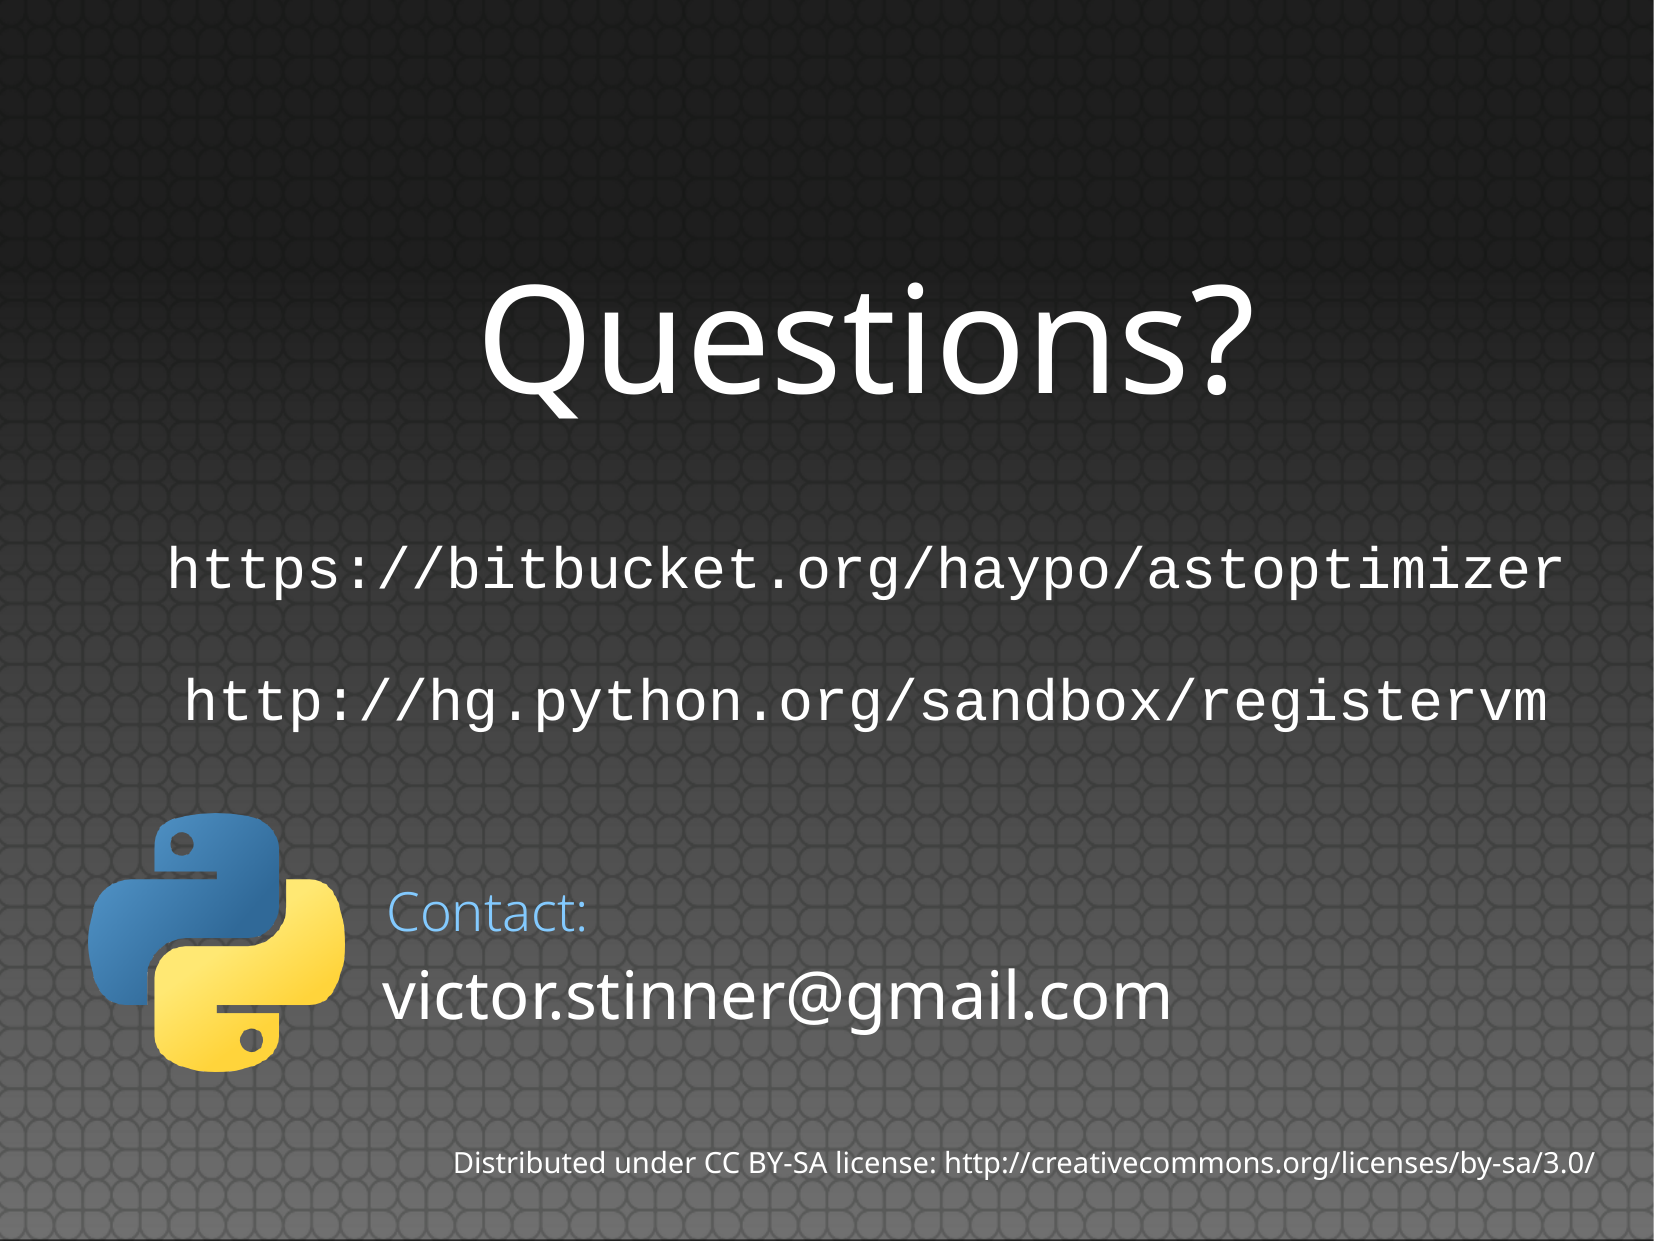

# Questions? https://bitbucket.org/haypo/astoptimizer http://hg.python.org/sandbox/registervm
Contact:
victor.stinner@gmail.com
Distributed under CC BY-SA license: http://creativecommons.org/licenses/by-sa/3.0/